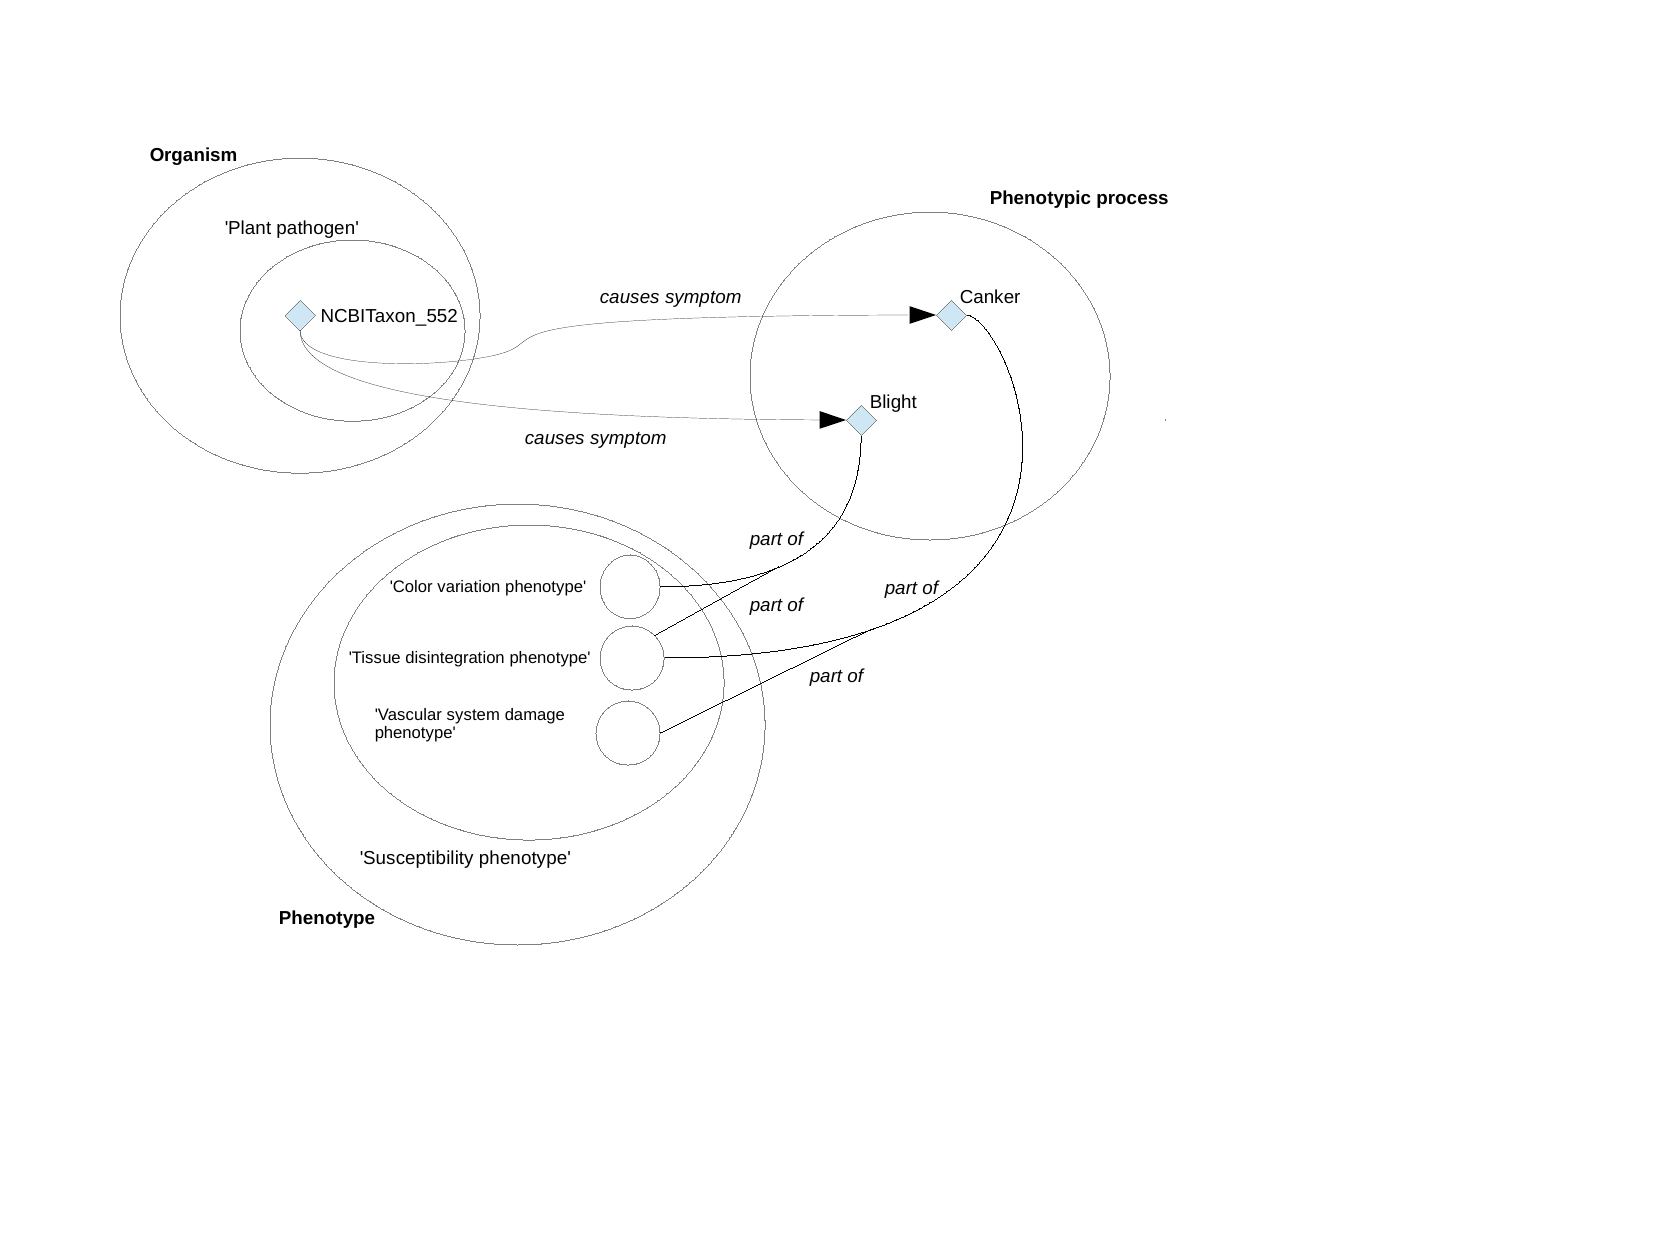

Organism
Phenotypic process
'Plant pathogen'
causes symptom
Canker
NCBITaxon_552
Blight
causes symptom
part of
'Color variation phenotype'
part of
part of
'Tissue disintegration phenotype'
part of
'Vascular system damage phenotype'
'Susceptibility phenotype'
Phenotype